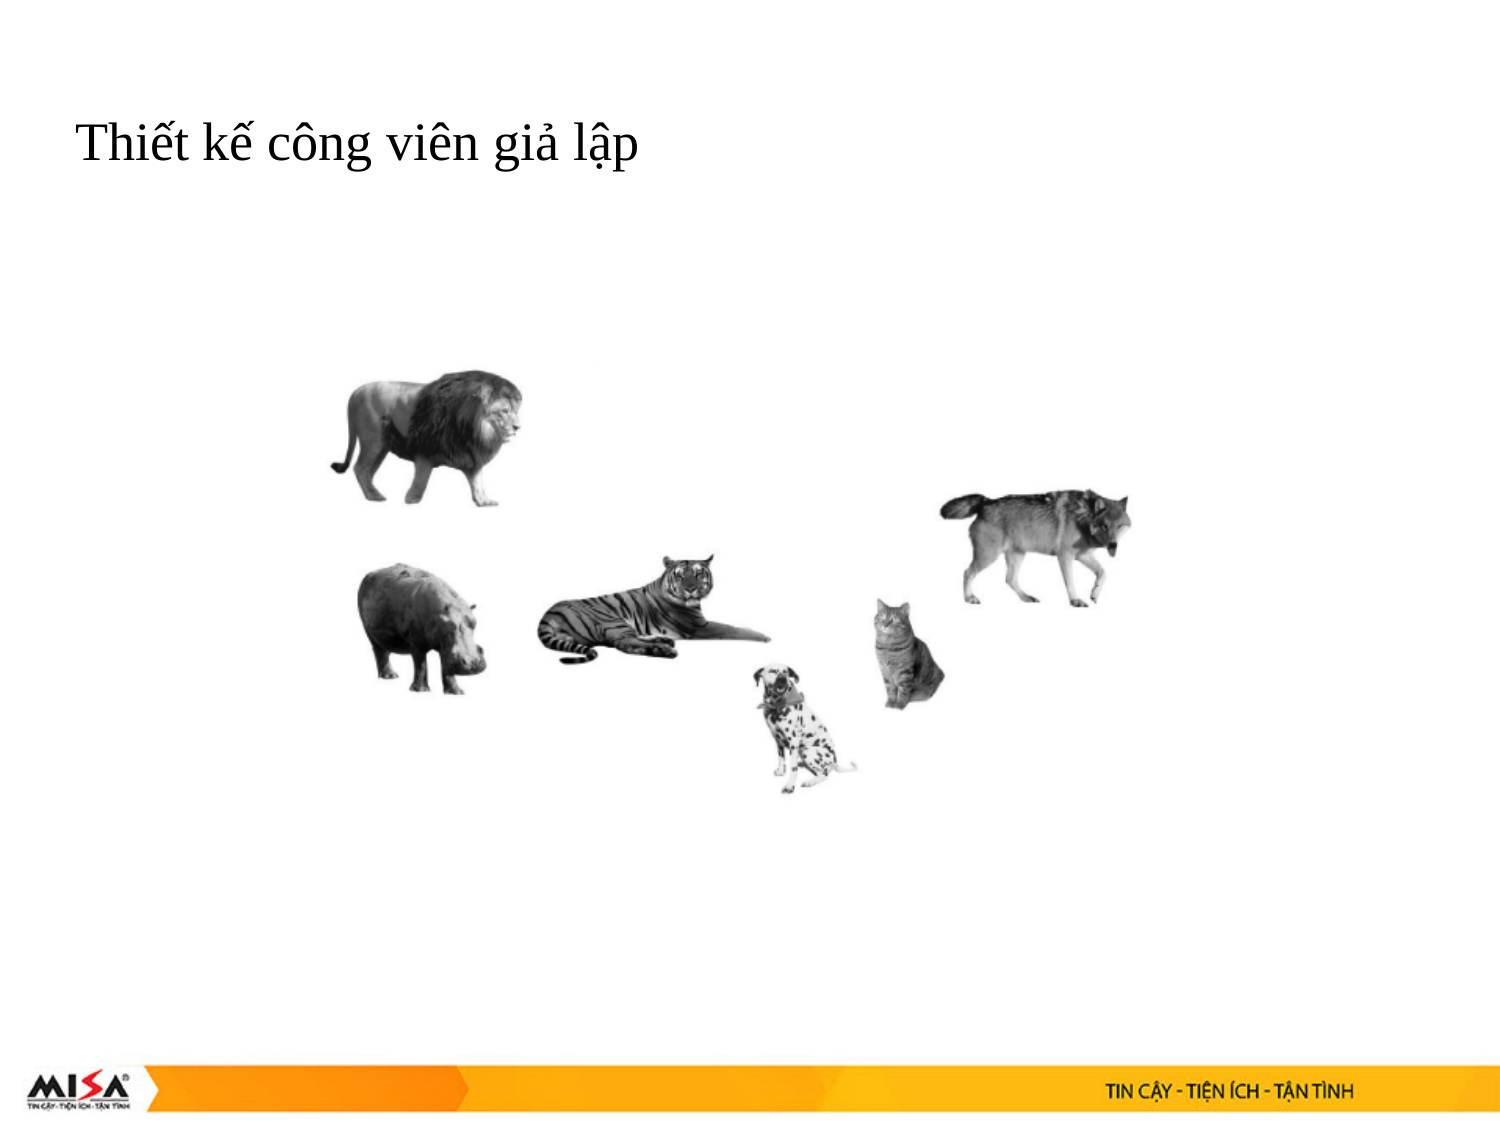

# Thiết kế công viên giả lập